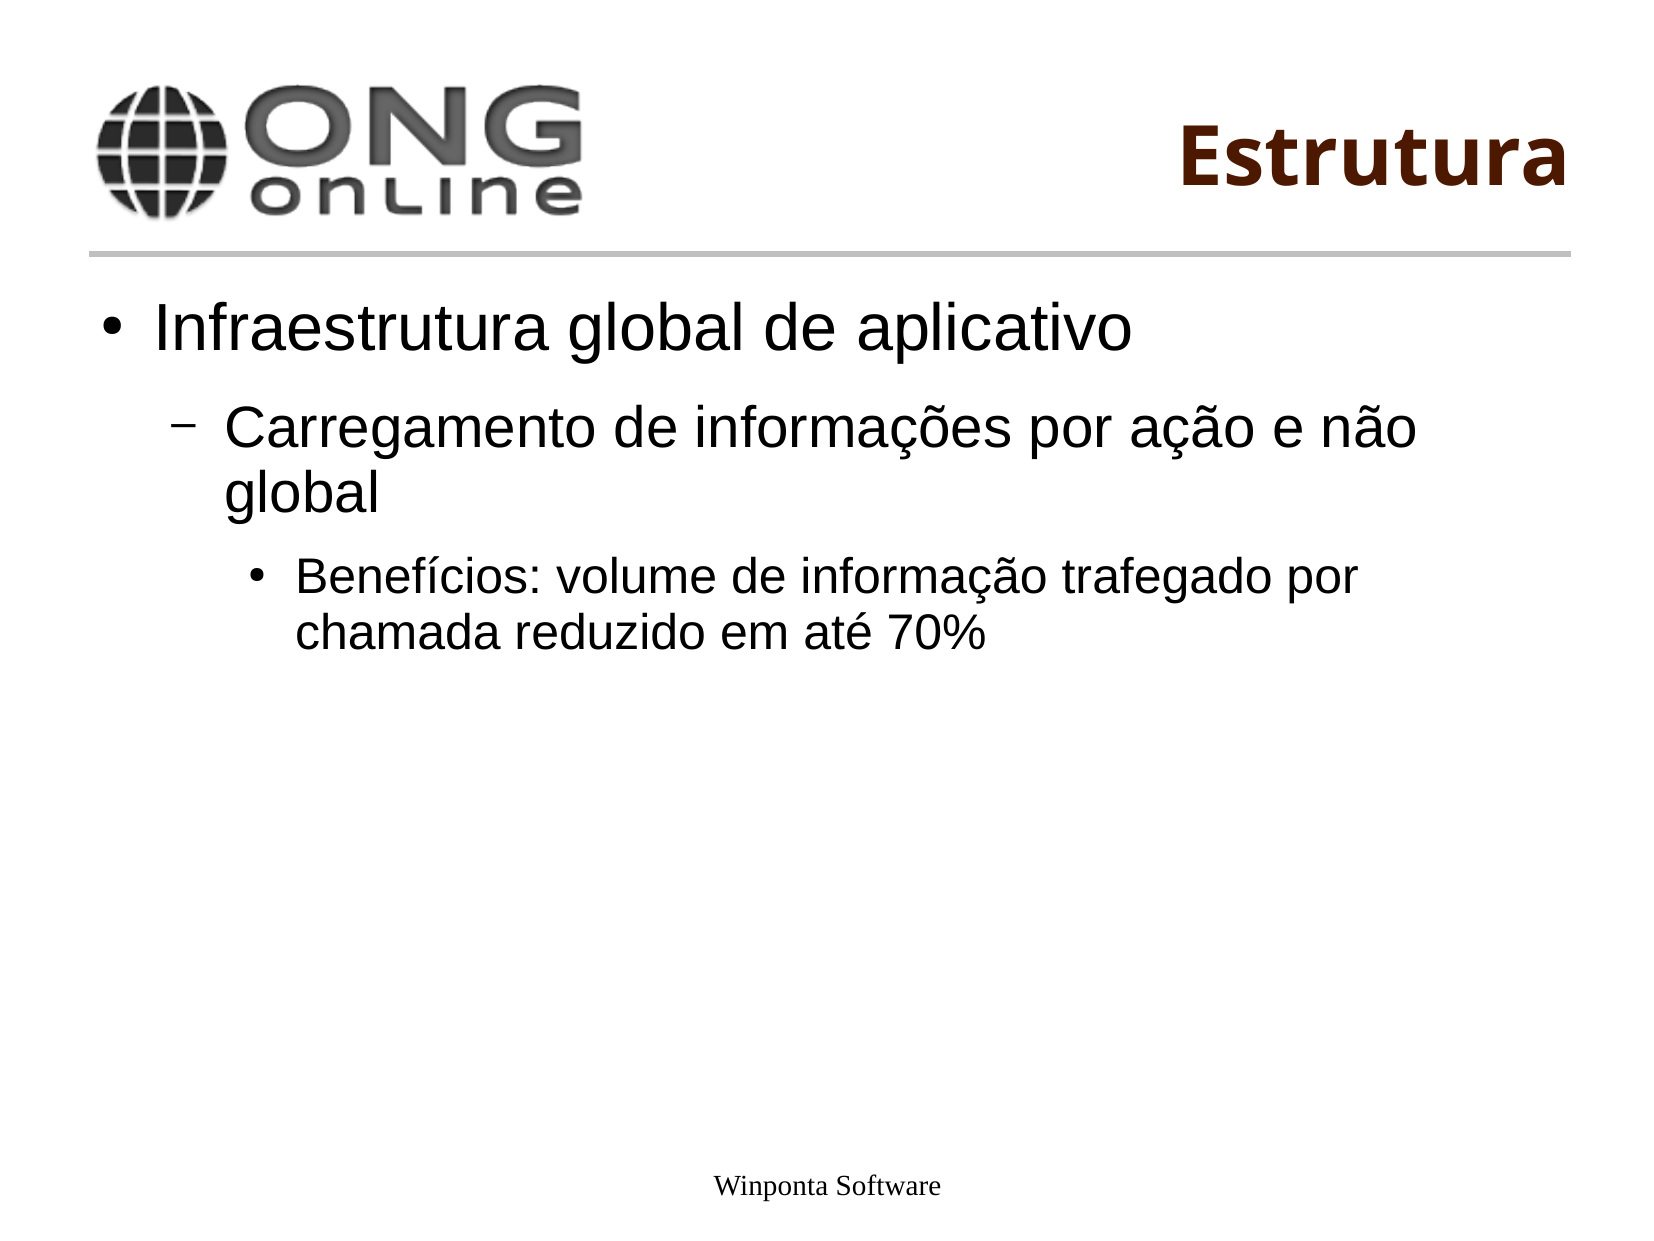

# Estrutura
Infraestrutura global de aplicativo
Carregamento de informações por ação e não global
Benefícios: volume de informação trafegado por chamada reduzido em até 70%